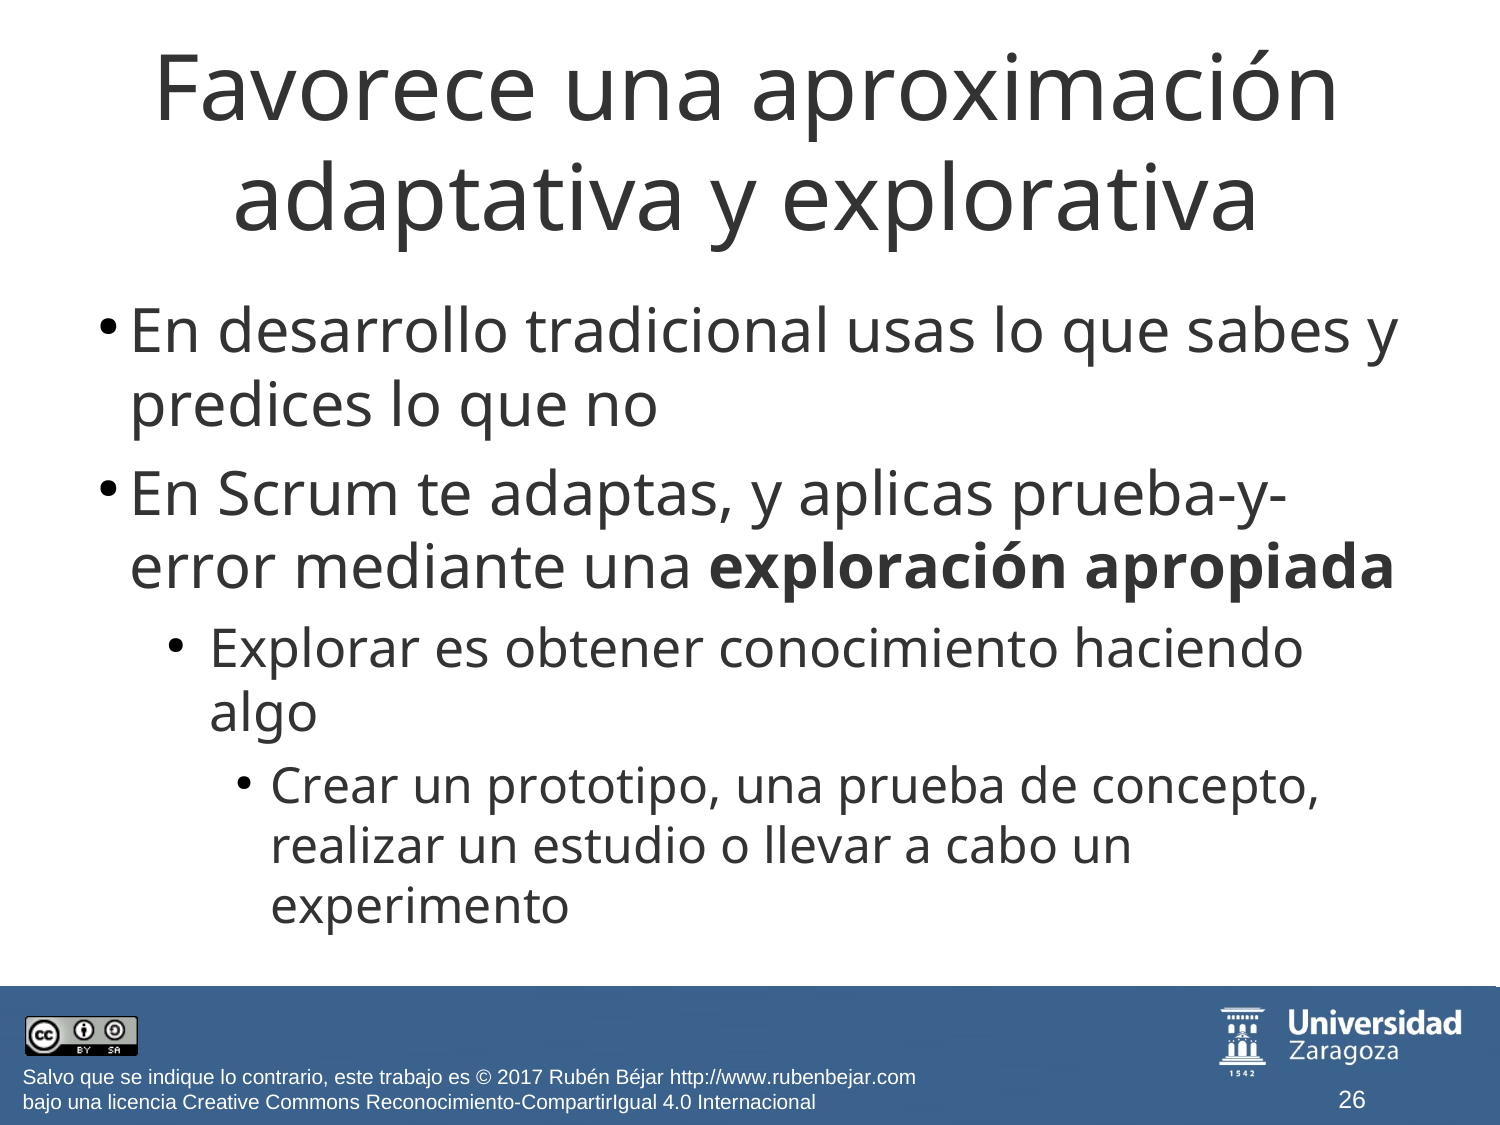

# Favorece una aproximación adaptativa y explorativa
En desarrollo tradicional usas lo que sabes y predices lo que no
En Scrum te adaptas, y aplicas prueba-y-error mediante una exploración apropiada
Explorar es obtener conocimiento haciendo algo
Crear un prototipo, una prueba de concepto, realizar un estudio o llevar a cabo un experimento